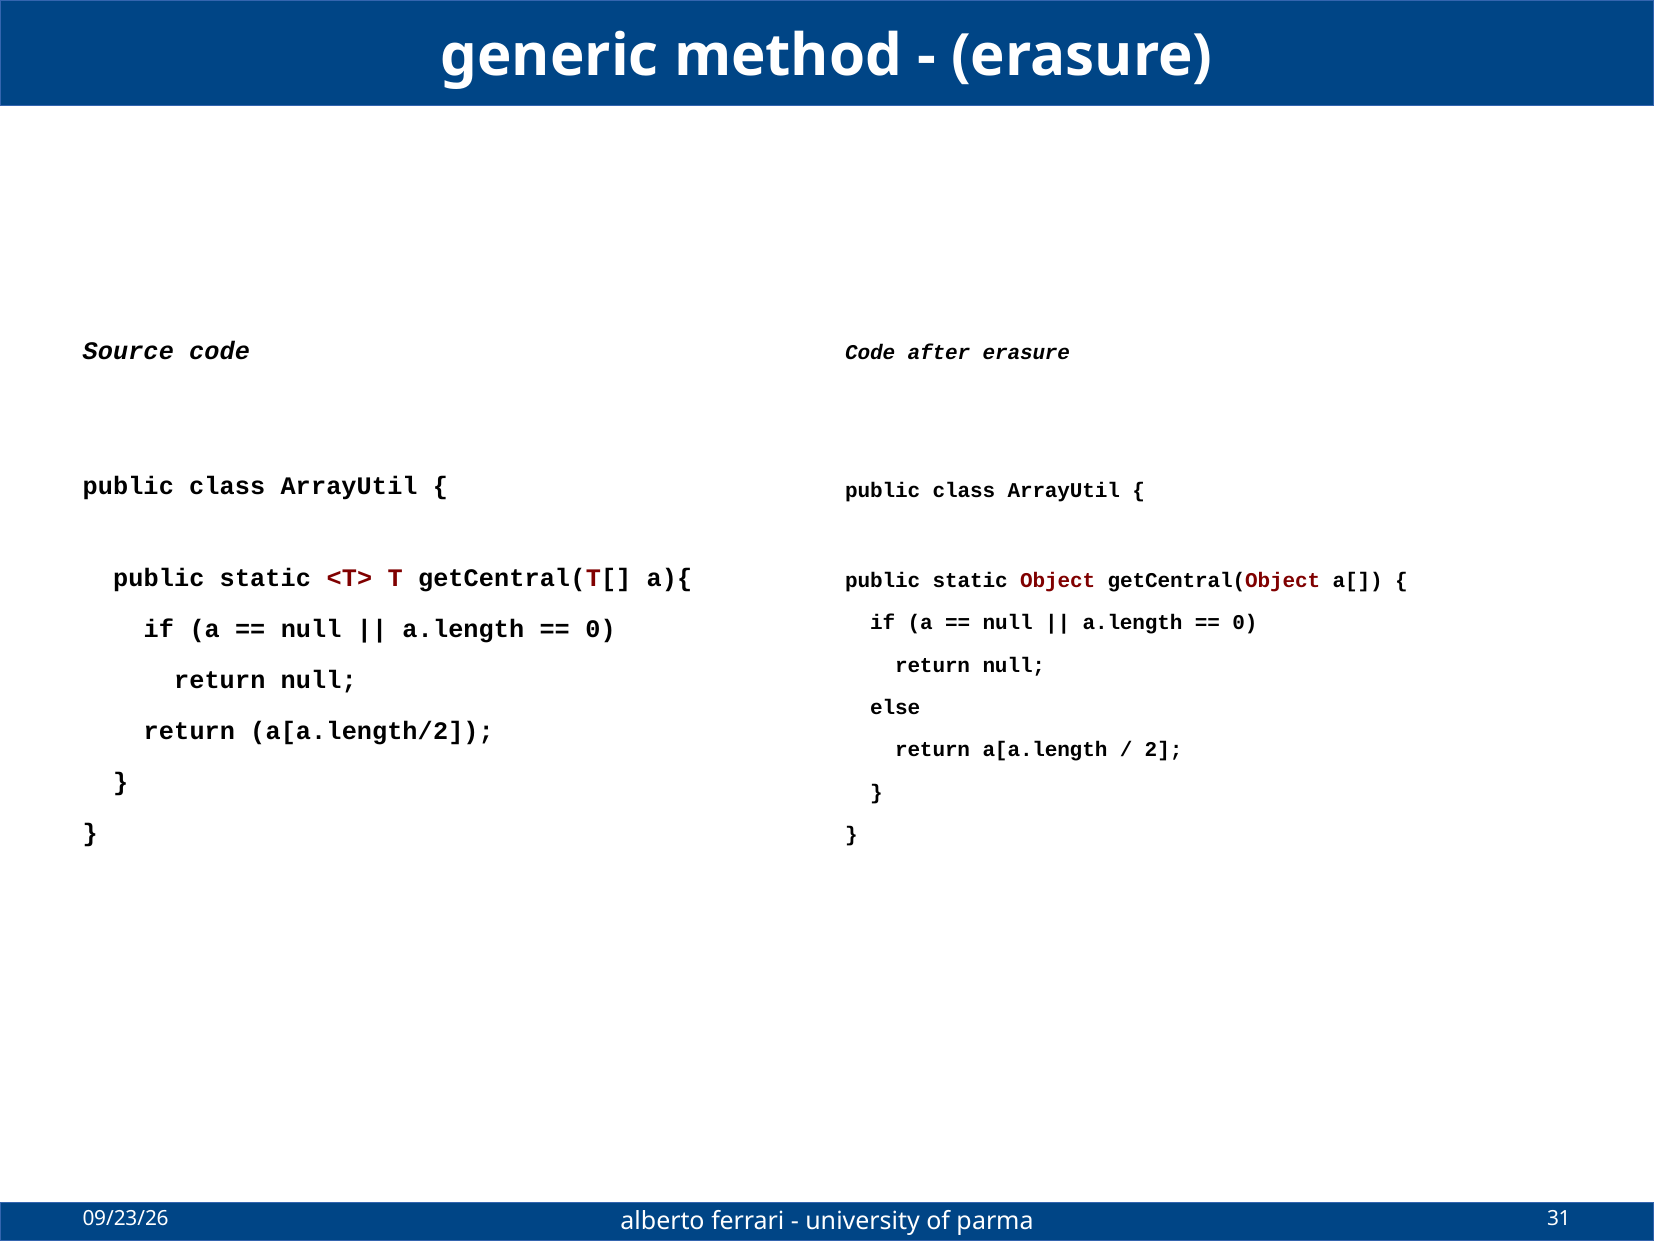

# generic method - (erasure)
Source code
public class ArrayUtil {
 public static <T> T getCentral(T[] a){
 if (a == null || a.length == 0)
 return null;
 return (a[a.length/2]);
 }
}
Code after erasure
public class ArrayUtil {
public static Object getCentral(Object a[]) {
 if (a == null || a.length == 0)
 return null;
 else
 return a[a.length / 2];
 }
}
alberto ferrari - university of parma
31